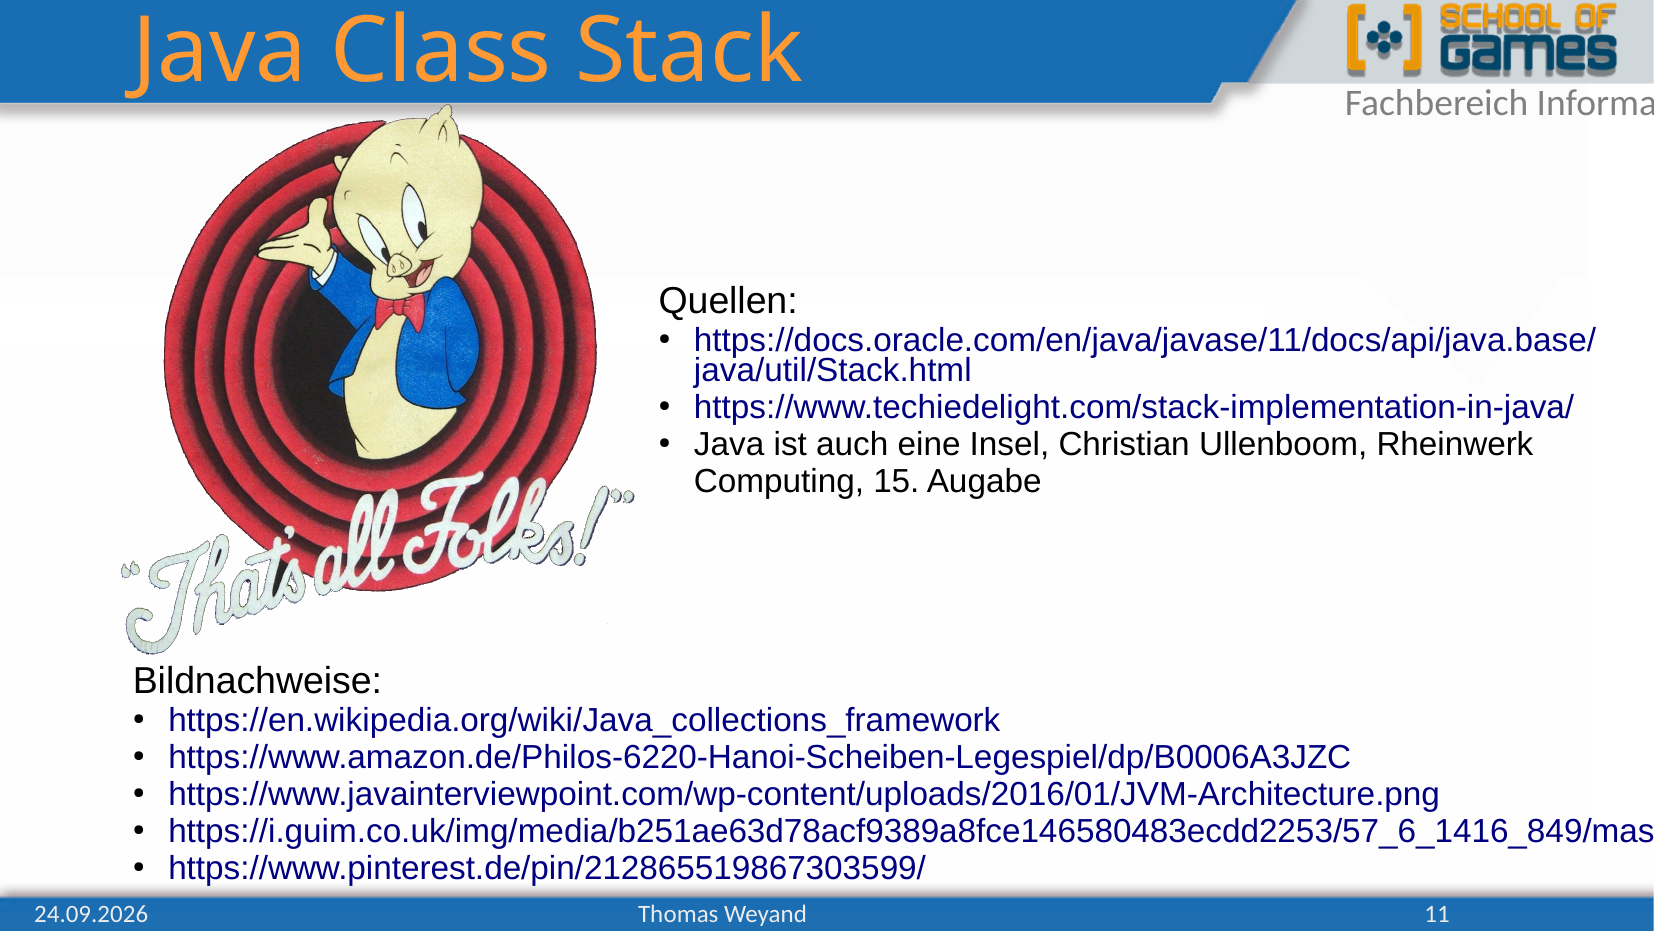

Java Class Stack
Quellen:
https://docs.oracle.com/en/java/javase/11/docs/api/java.base/java/util/Stack.html
https://www.techiedelight.com/stack-implementation-in-java/
Java ist auch eine Insel, Christian Ullenboom, Rheinwerk Computing, 15. Augabe
Bildnachweise:
https://en.wikipedia.org/wiki/Java_collections_framework
https://www.amazon.de/Philos-6220-Hanoi-Scheiben-Legespiel/dp/B0006A3JZC
https://www.javainterviewpoint.com/wp-content/uploads/2016/01/JVM-Architecture.png
https://i.guim.co.uk/img/media/b251ae63d78acf9389a8fce146580483ecdd2253/57_6_1416_849/master/1416.jpg?width=1020&quality=85&auto=format&fit=max&s=e3766daa18fdb5d5a46b2deae93240e9
https://www.pinterest.de/pin/212865519867303599/
Thomas Weyand